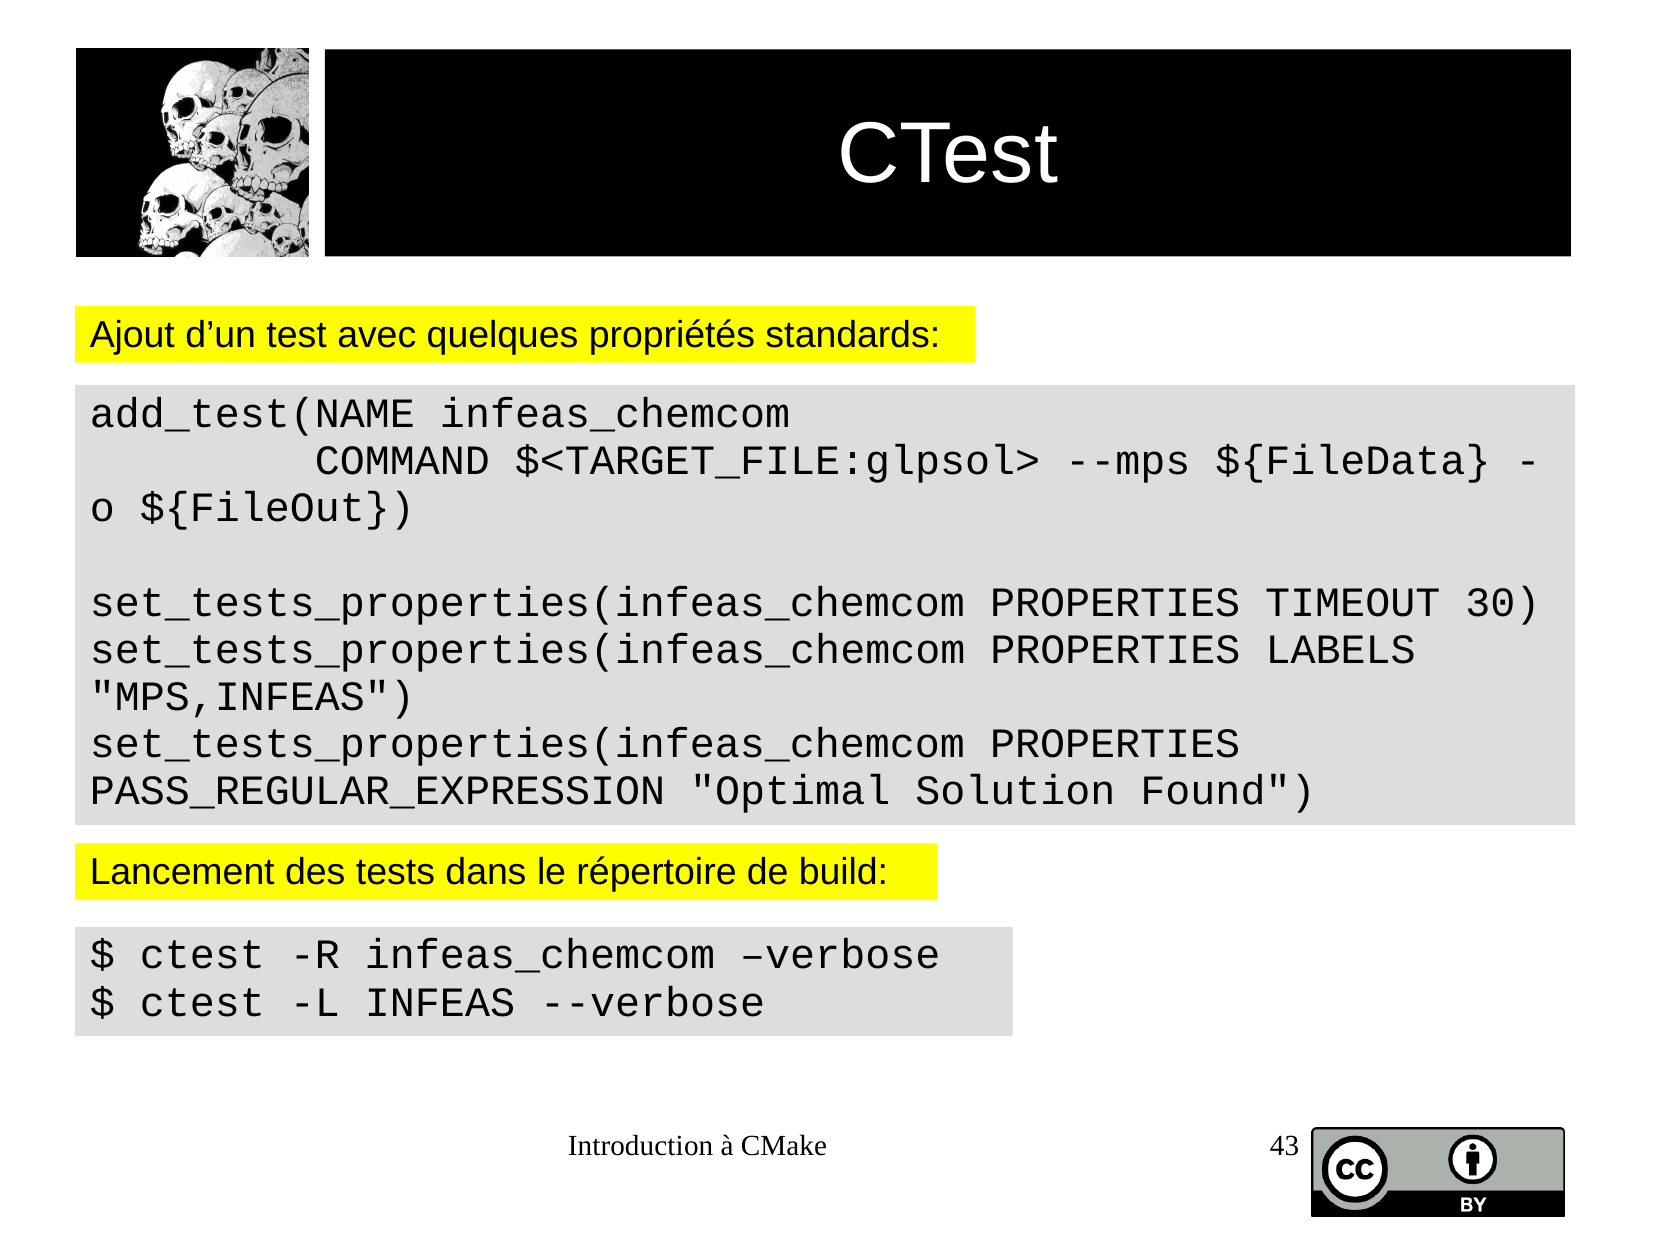

# CTest
Ajout d’un test avec quelques propriétés standards:
add_test(NAME infeas_chemcom
 COMMAND $<TARGET_FILE:glpsol> --mps ${FileData} -o ${FileOut})
set_tests_properties(infeas_chemcom PROPERTIES TIMEOUT 30)
set_tests_properties(infeas_chemcom PROPERTIES LABELS "MPS,INFEAS")
set_tests_properties(infeas_chemcom PROPERTIES PASS_REGULAR_EXPRESSION "Optimal Solution Found")
Lancement des tests dans le répertoire de build:
$ ctest -R infeas_chemcom –verbose
$ ctest -L INFEAS --verbose
Introduction à CMake
43